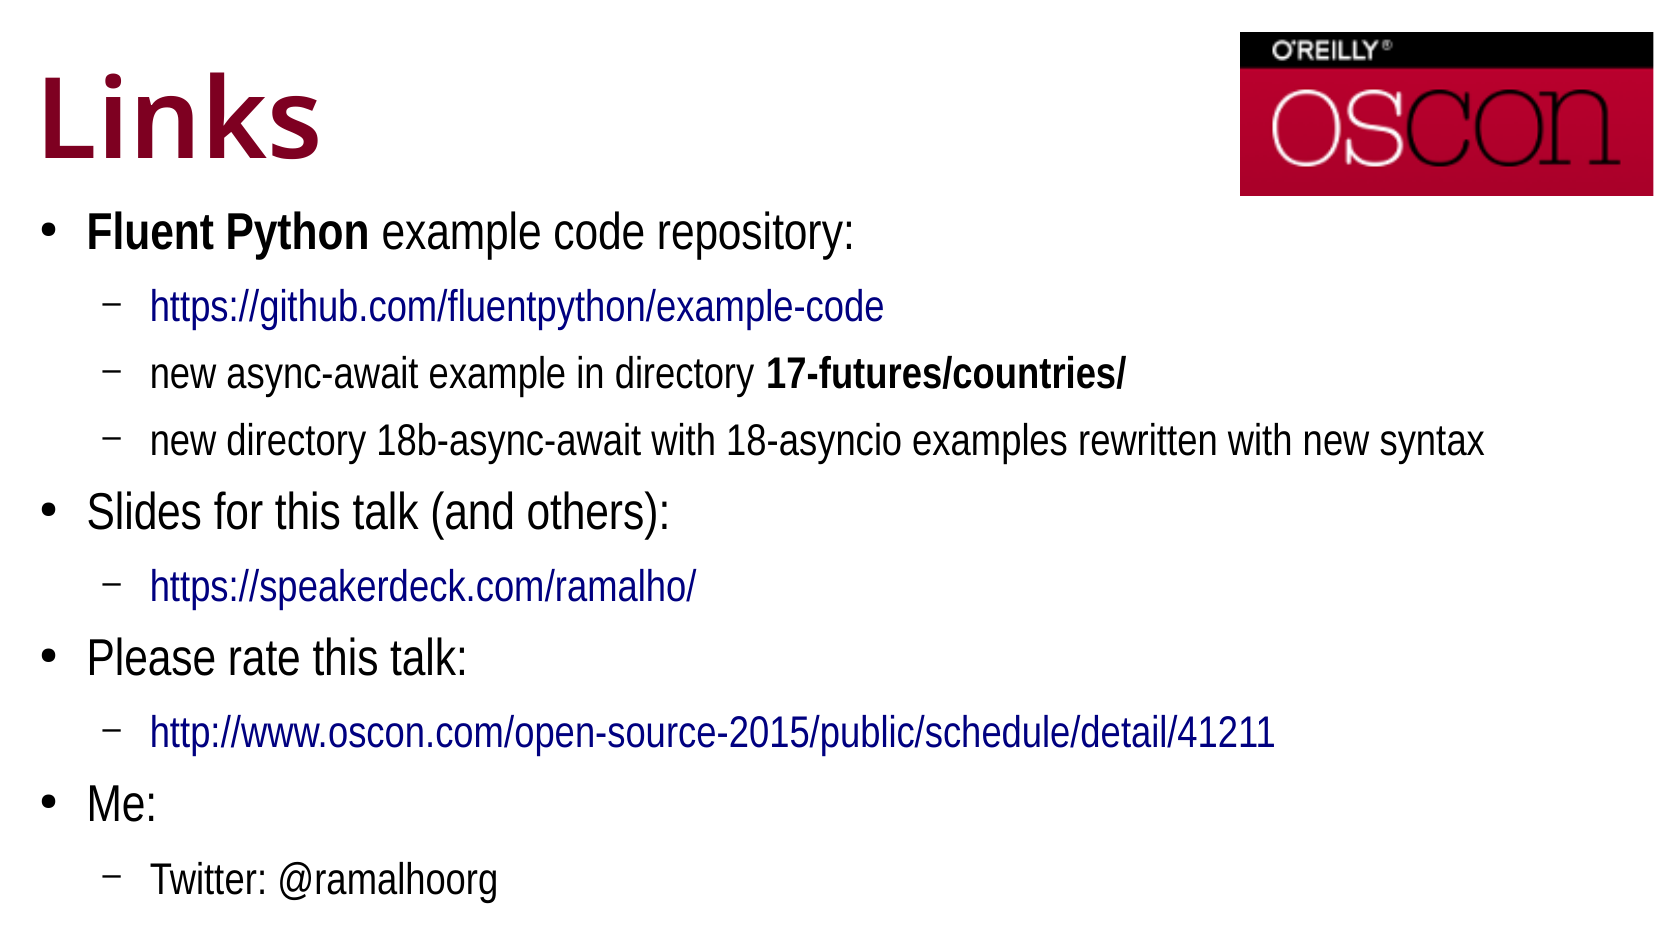

# Links
Fluent Python example code repository:
https://github.com/fluentpython/example-code
new async-await example in directory 17-futures/countries/
new directory 18b-async-await with 18-asyncio examples rewritten with new syntax
Slides for this talk (and others):
https://speakerdeck.com/ramalho/
Please rate this talk:
http://www.oscon.com/open-source-2015/public/schedule/detail/41211
Me:
Twitter: @ramalhoorg